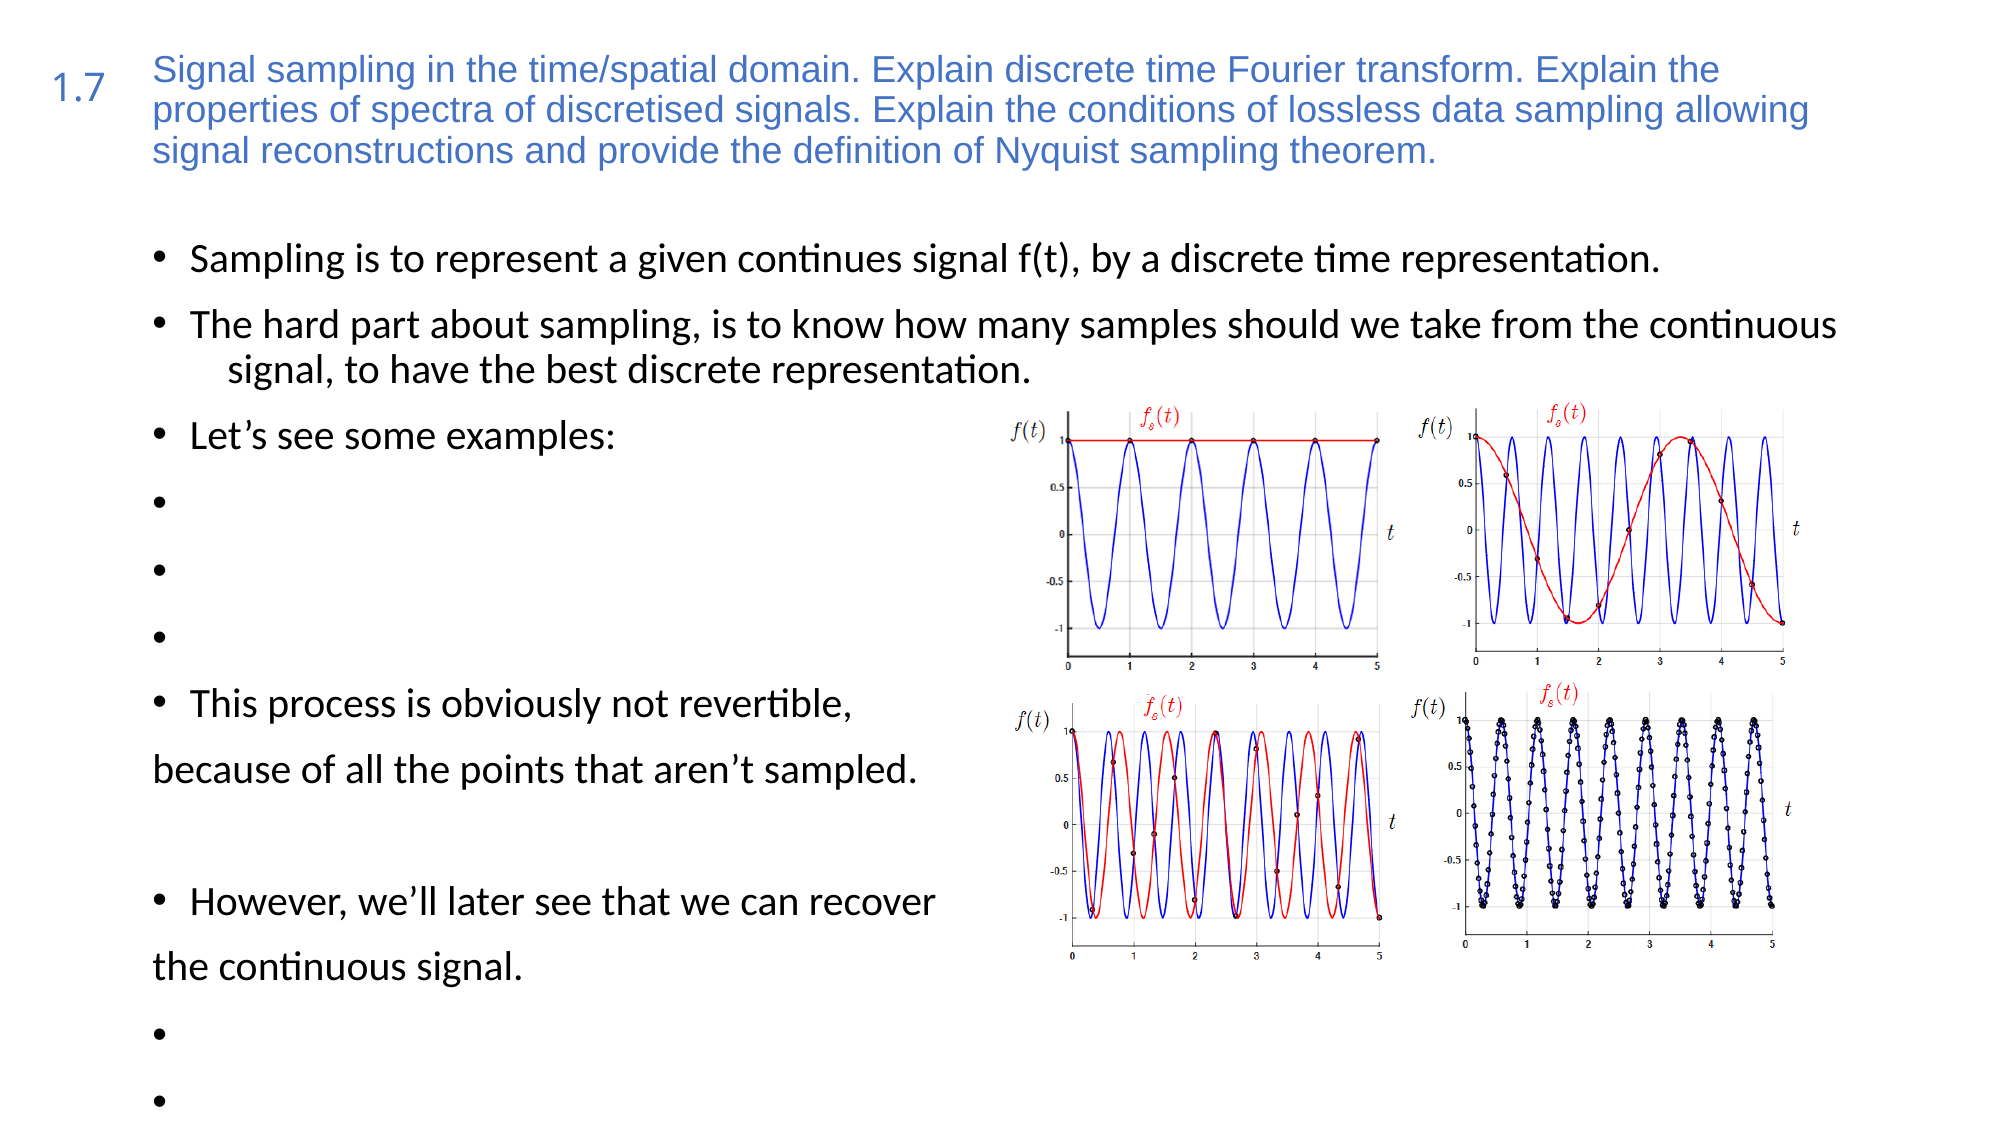

# Signal sampling in the time/spatial domain. Explain discrete time Fourier transform. Explain the properties of spectra of discretised signals. Explain the conditions of lossless data sampling allowing signal reconstructions and provide the definition of Nyquist sampling theorem.
1.7
Sampling is to represent a given continues signal f(t), by a discrete time representation.
The hard part about sampling, is to know how many samples should we take from the continuous signal, to have the best discrete representation.
Let’s see some examples:
This process is obviously not revertible,
because of all the points that aren’t sampled.
However, we’ll later see that we can recover
the continuous signal.